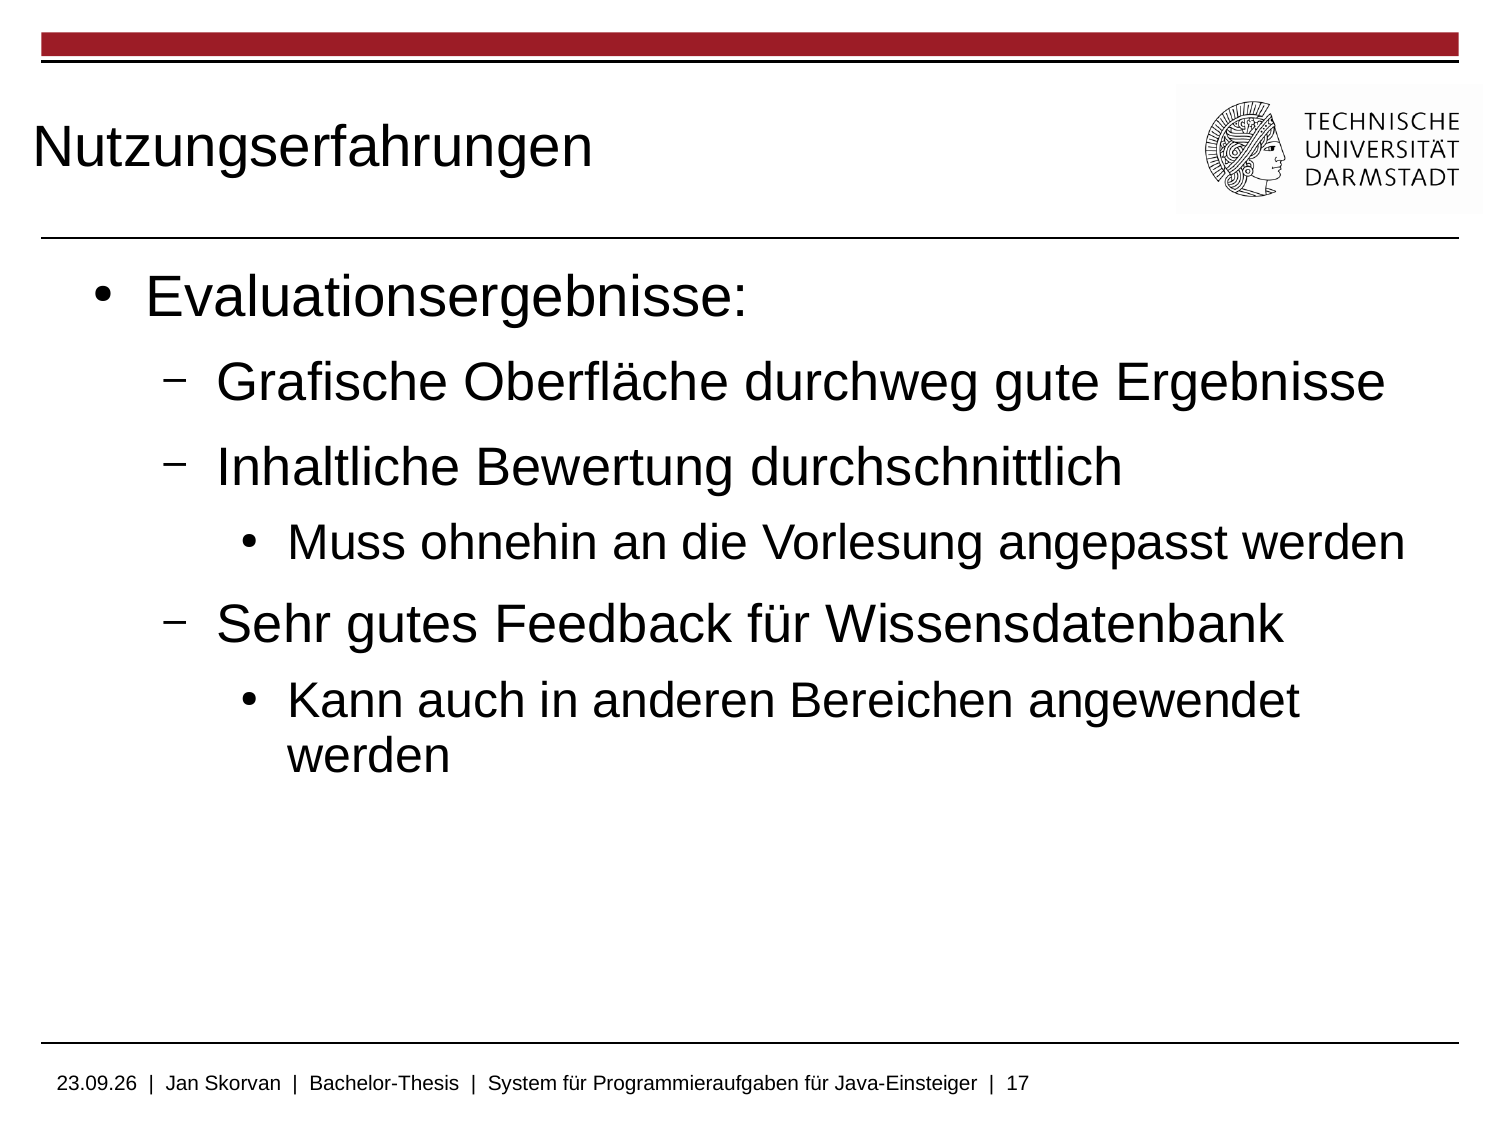

# Nutzungserfahrungen
Evaluationsergebnisse:
Grafische Oberfläche durchweg gute Ergebnisse
Inhaltliche Bewertung durchschnittlich
Muss ohnehin an die Vorlesung angepasst werden
Sehr gutes Feedback für Wissensdatenbank
Kann auch in anderen Bereichen angewendet werden